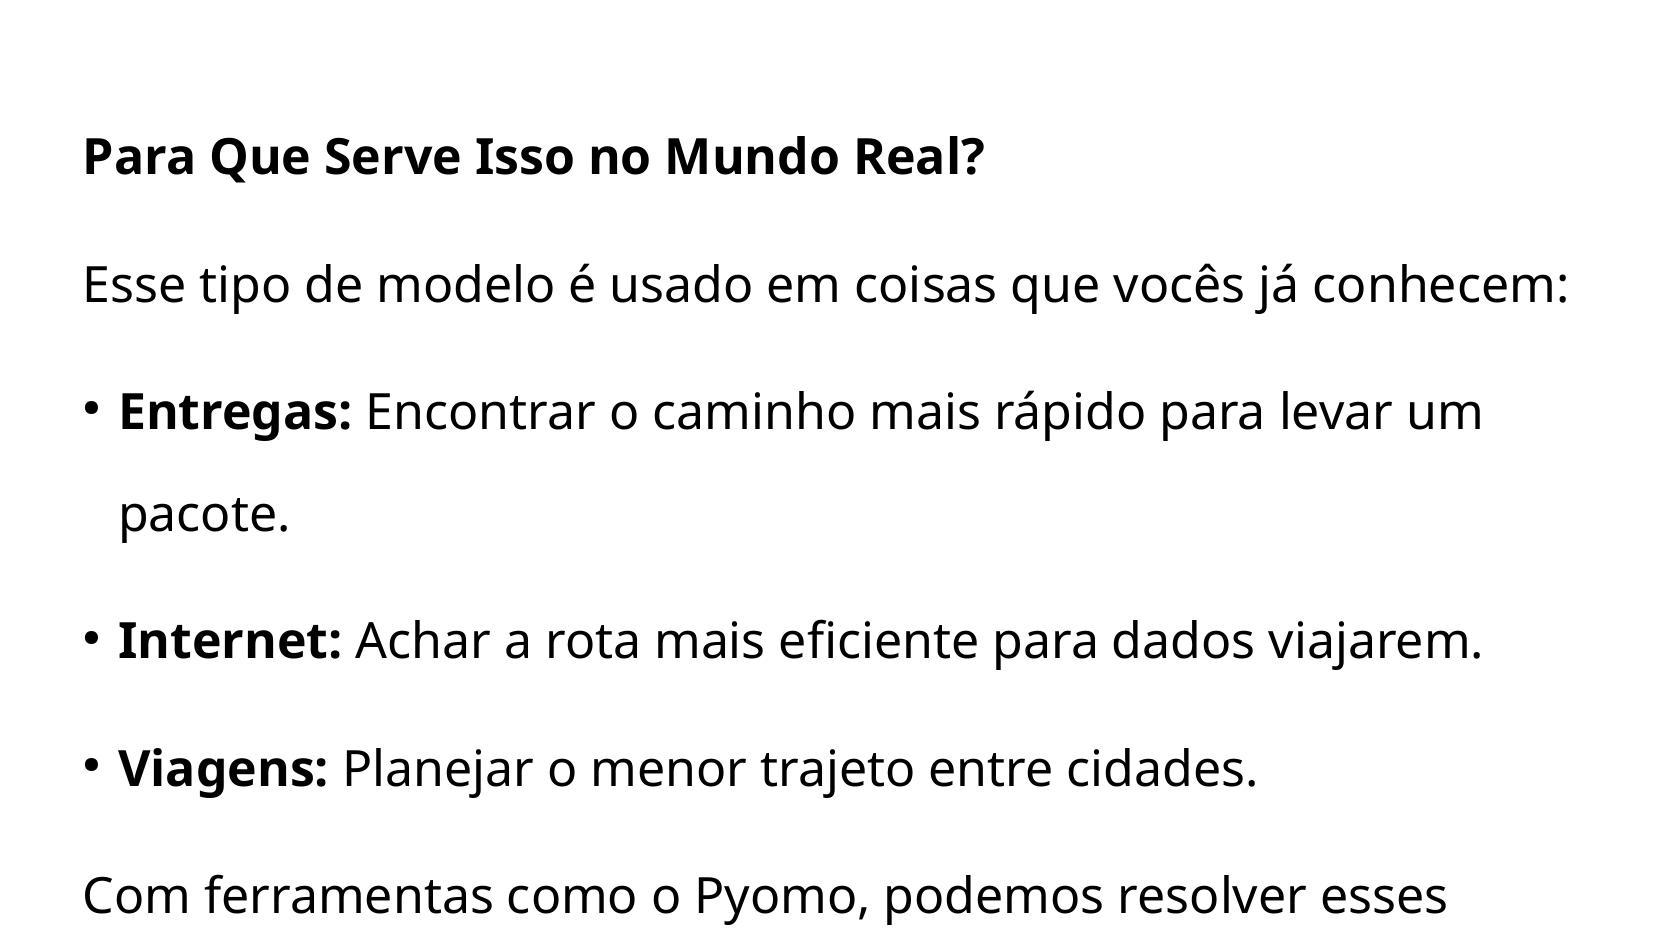

# Para Que Serve Isso no Mundo Real?
Esse tipo de modelo é usado em coisas que vocês já conhecem:
Entregas: Encontrar o caminho mais rápido para levar um pacote.
Internet: Achar a rota mais eficiente para dados viajarem.
Viagens: Planejar o menor trajeto entre cidades.
Com ferramentas como o Pyomo, podemos resolver esses problemas rapidinho, mesmo quando ficam gigantes!